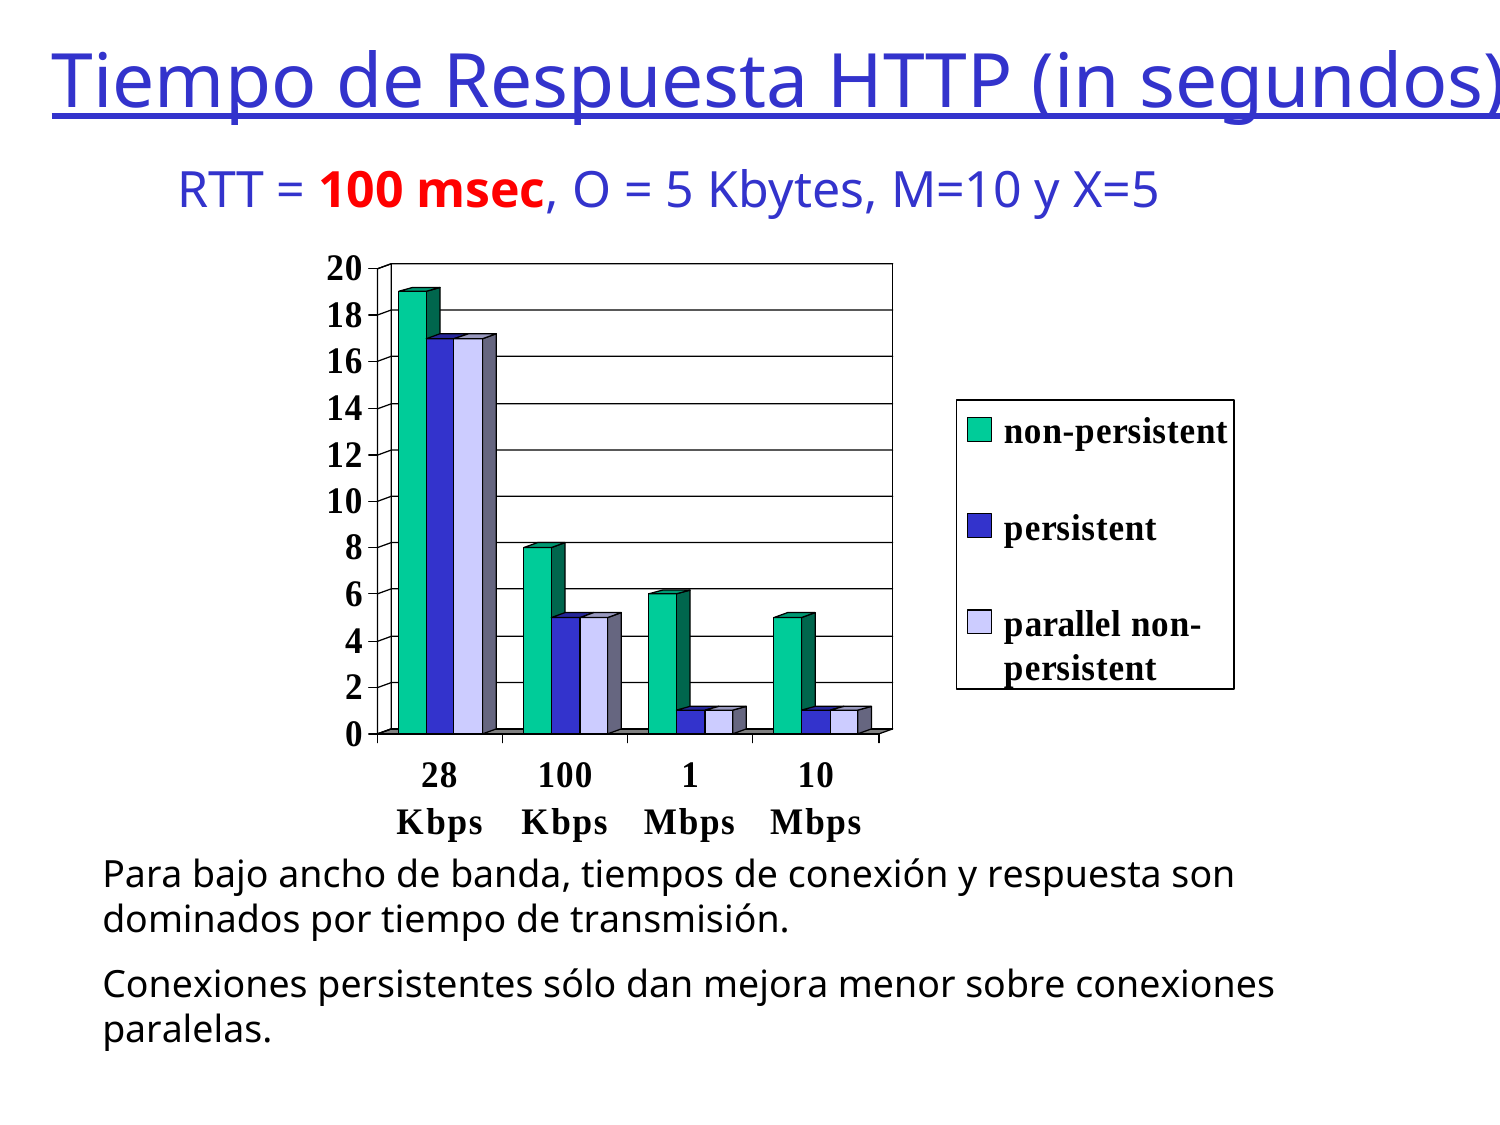

Tiempo de Respuesta HTTP (in segundos)
RTT = 100 msec, O = 5 Kbytes, M=10 y X=5
Para bajo ancho de banda, tiempos de conexión y respuesta son dominados por tiempo de transmisión.
Conexiones persistentes sólo dan mejora menor sobre conexiones
paralelas.